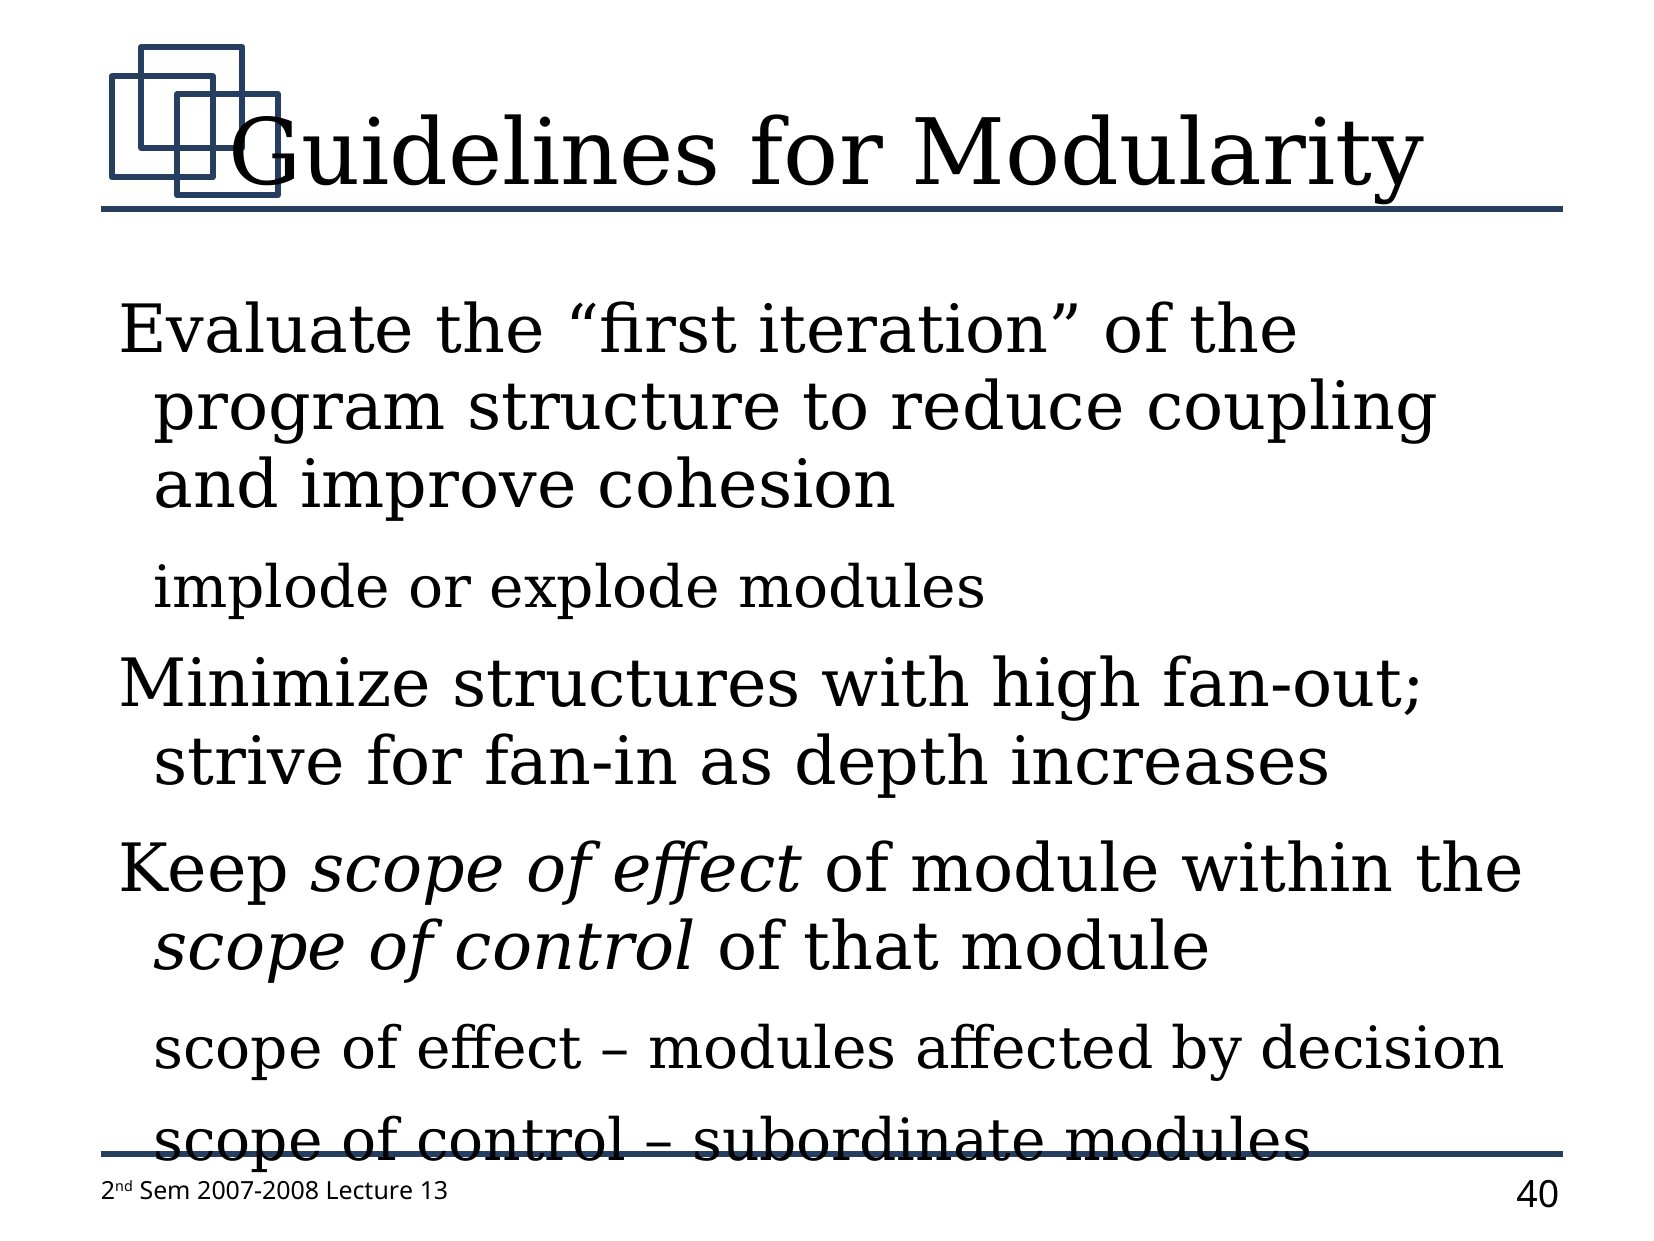

# Guidelines for Modularity
Evaluate the “first iteration” of the program structure to reduce coupling and improve cohesion
implode or explode modules
Minimize structures with high fan-out; strive for fan-in as depth increases
Keep scope of effect of module within the scope of control of that module
scope of effect – modules affected by decision
scope of control – subordinate modules